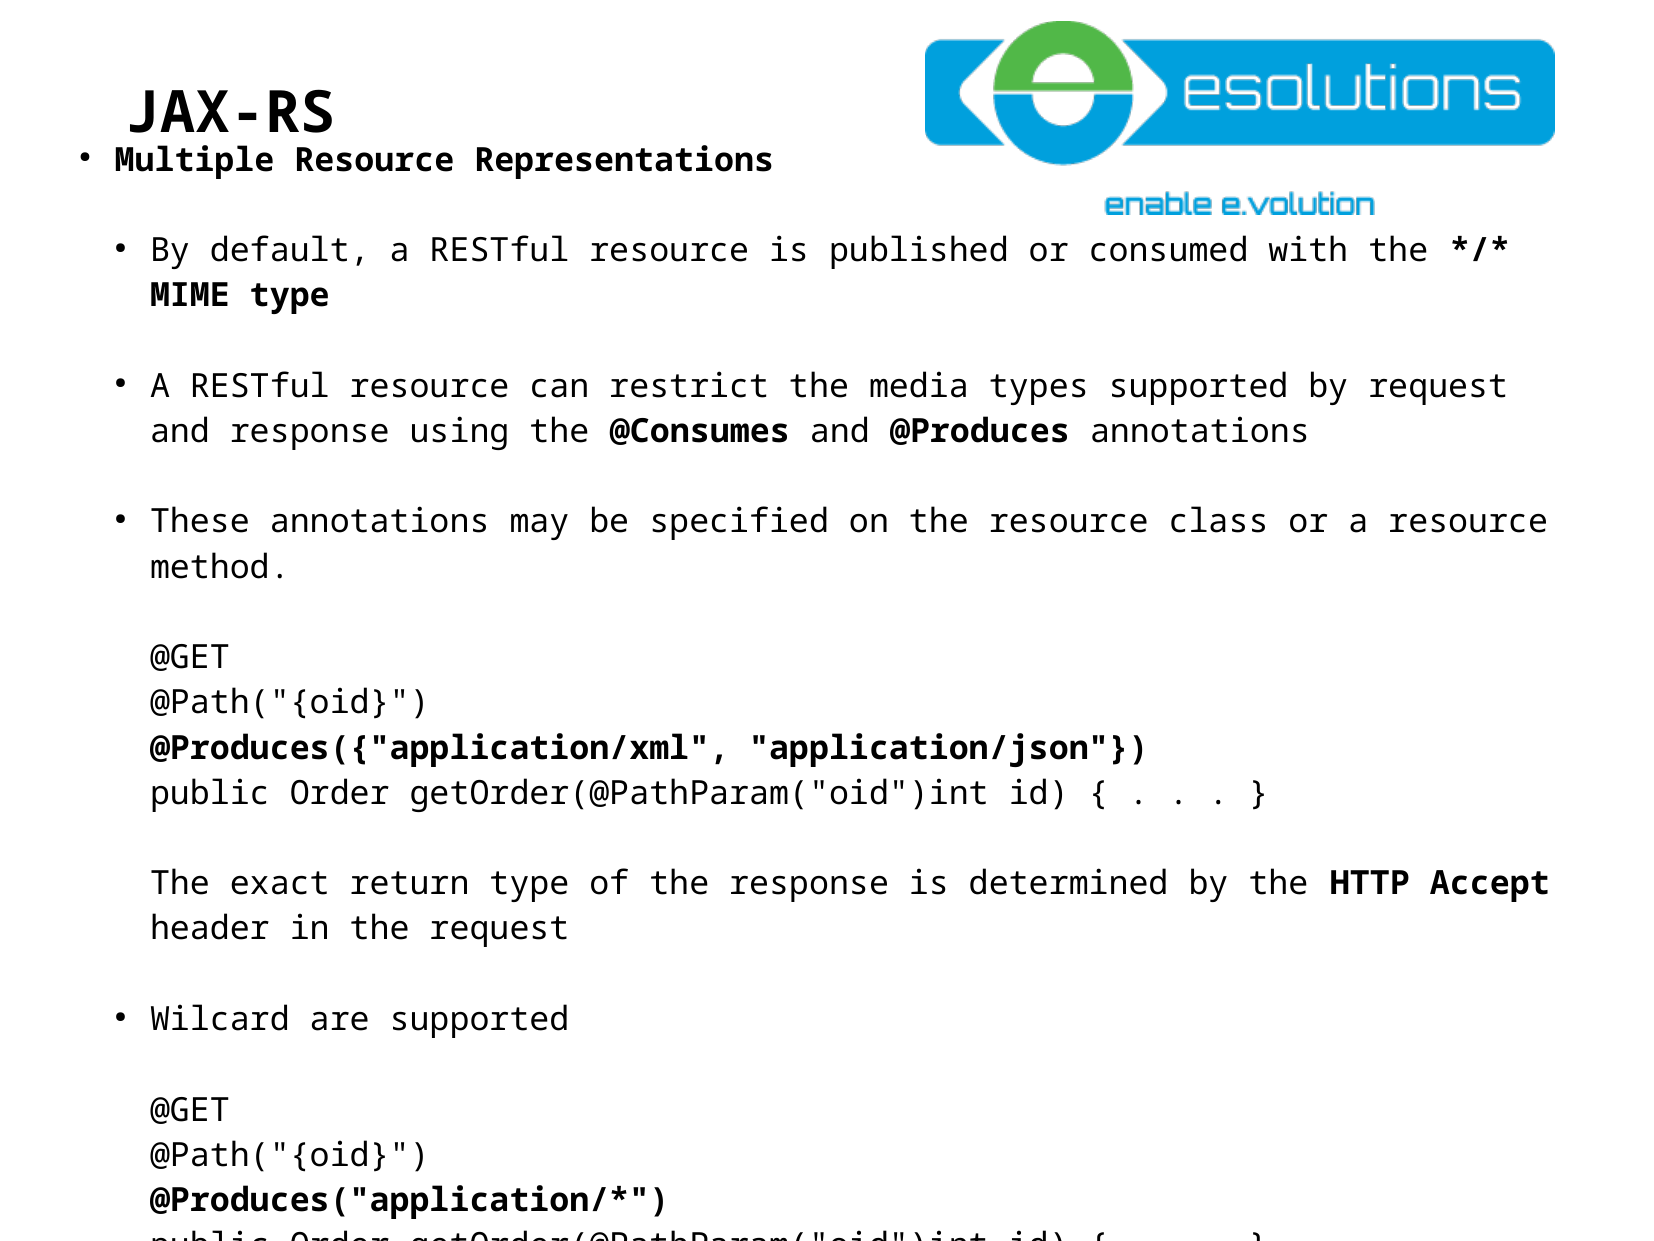

JAX-RS
# Multiple Resource Representations
By default, a RESTful resource is published or consumed with the */* MIME type
A RESTful resource can restrict the media types supported by request and response using the @Consumes and @Produces annotations
These annotations may be specified on the resource class or a resource method.
@GET
@Path("{oid}")
@Produces({"application/xml", "application/json"})
public Order getOrder(@PathParam("oid")int id) { . . . }
The exact return type of the response is determined by the HTTP Accept header in the request
Wilcard are supported
@GET
@Path("{oid}")
@Produces("application/*")
public Order getOrder(@PathParam("oid")int id) { . . . }